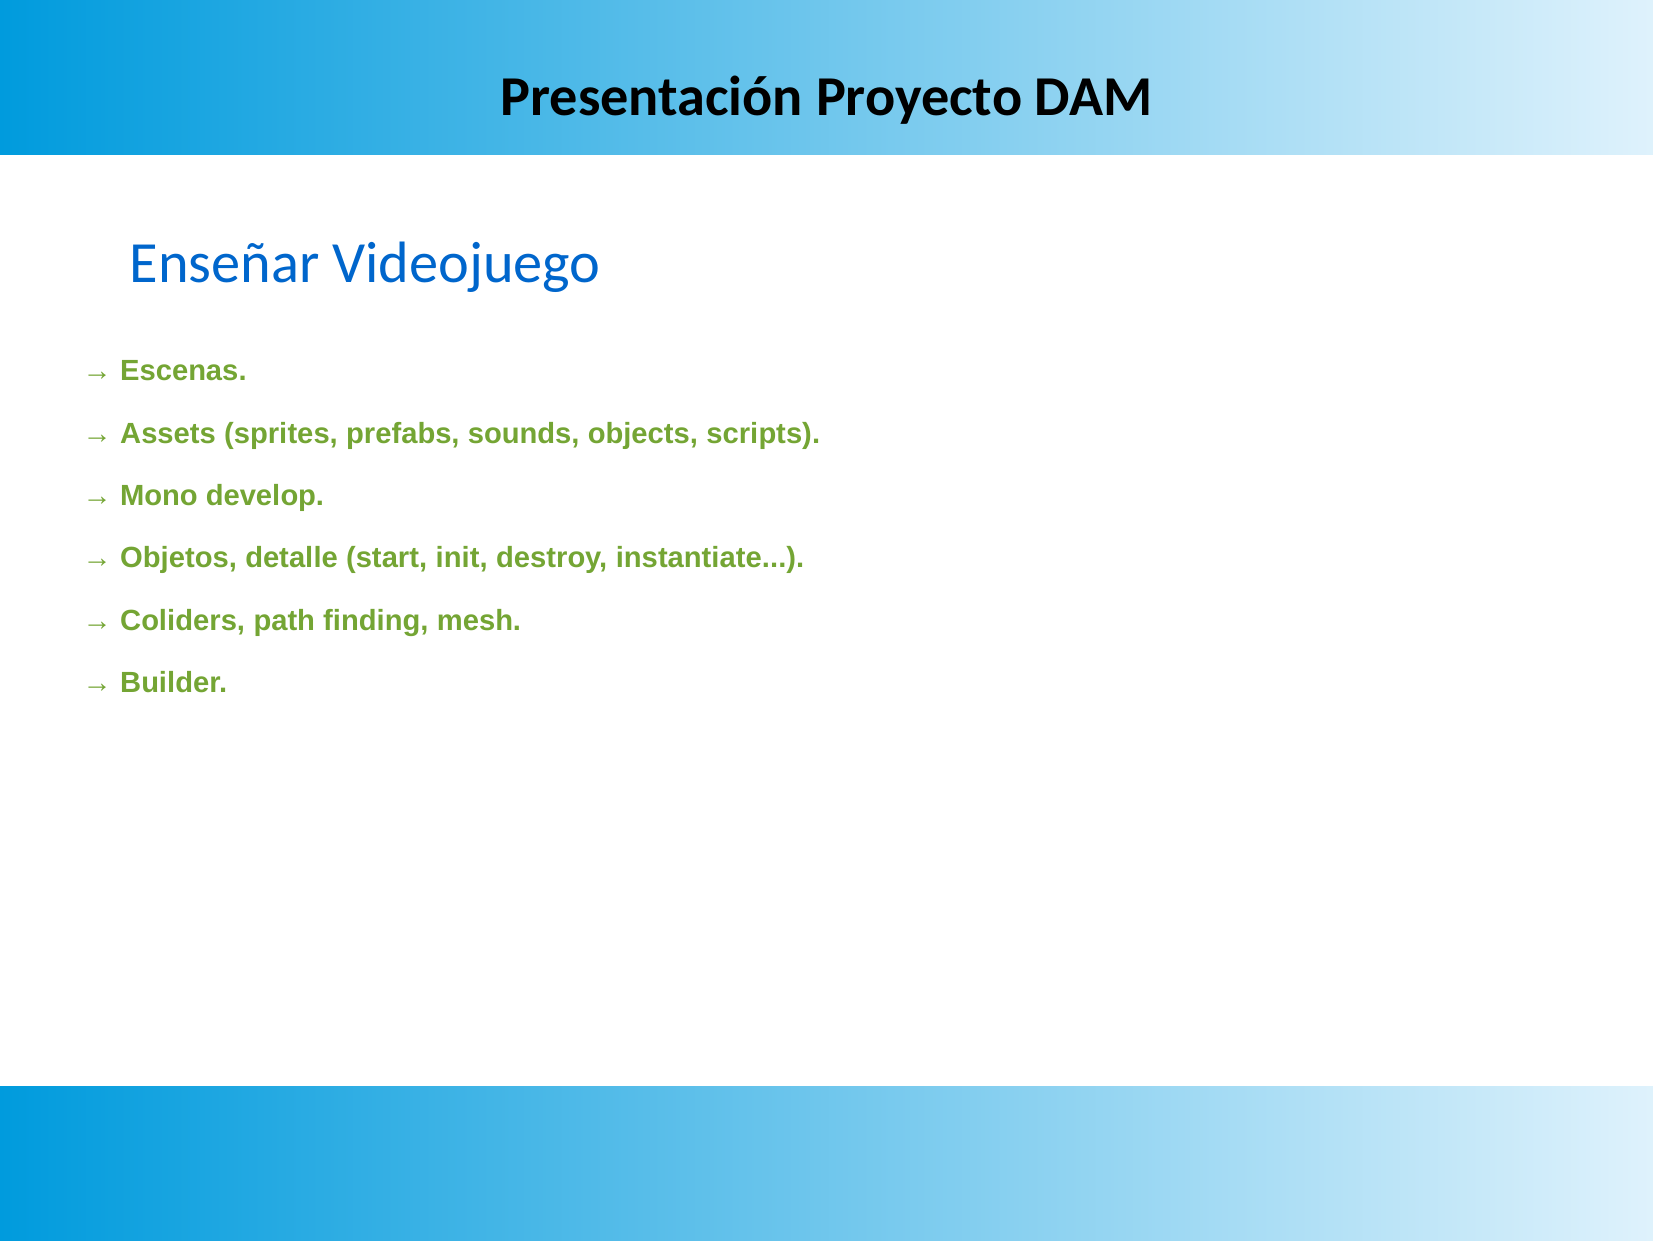

# Presentación Proyecto DAM
Enseñar Videojuego
→ Escenas.
→ Assets (sprites, prefabs, sounds, objects, scripts).
→ Mono develop.
→ Objetos, detalle (start, init, destroy, instantiate...).
→ Coliders, path finding, mesh.
→ Builder.